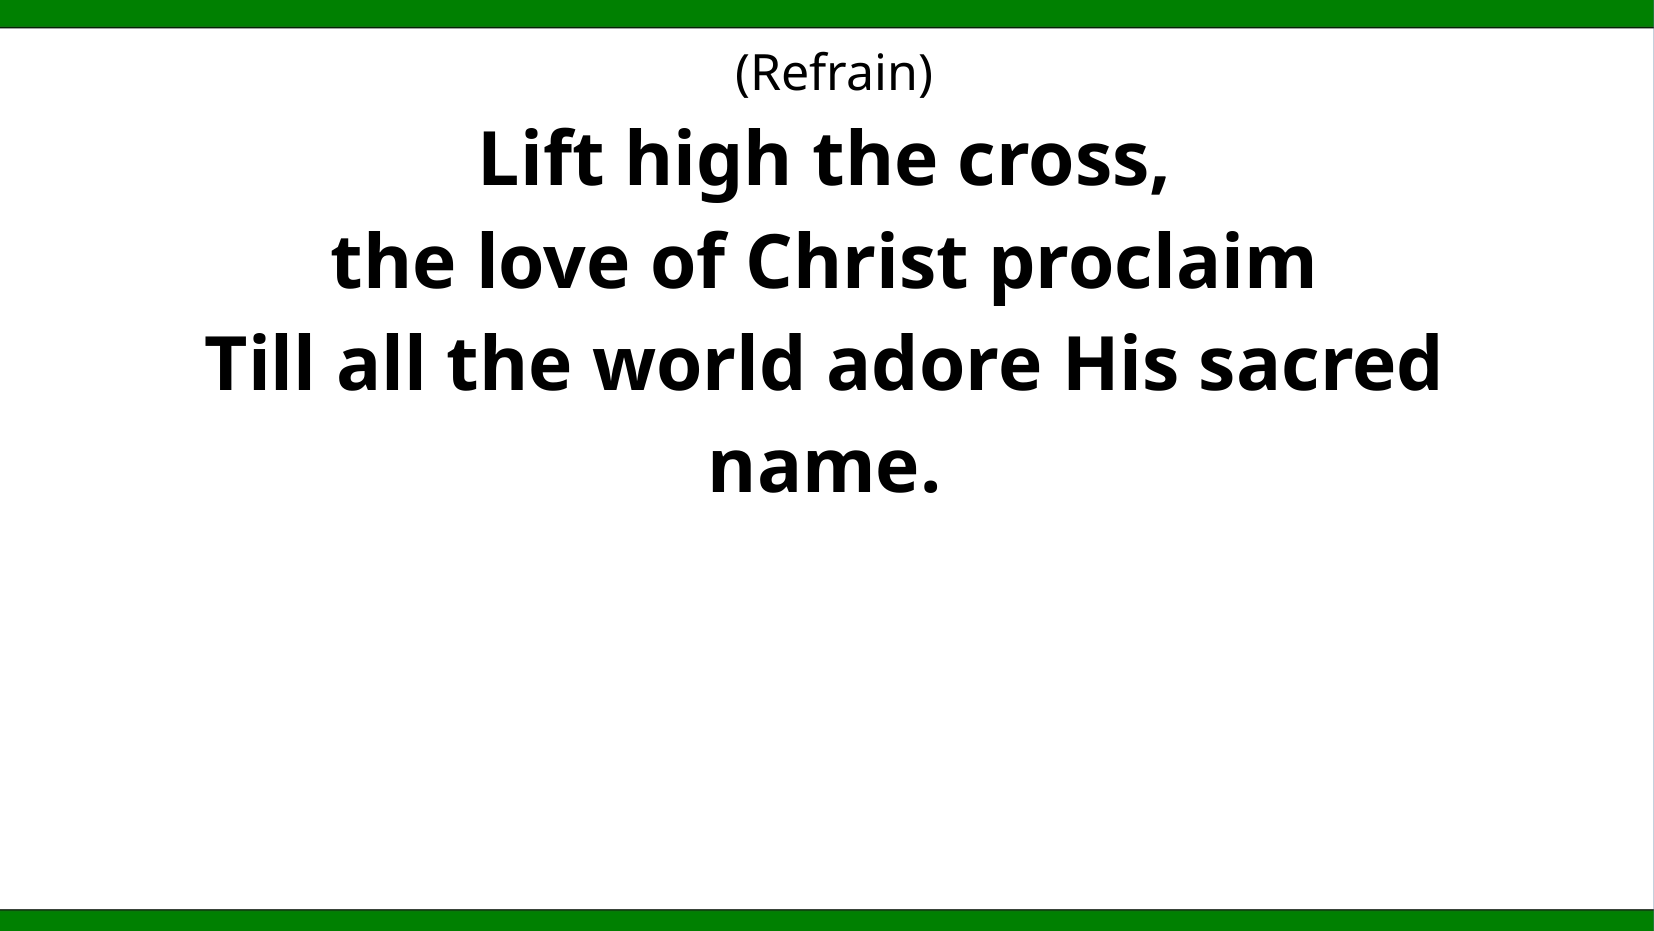

(Refrain)
Lift high the cross,
the love of Christ proclaim
Till all the world adore His sacred name.